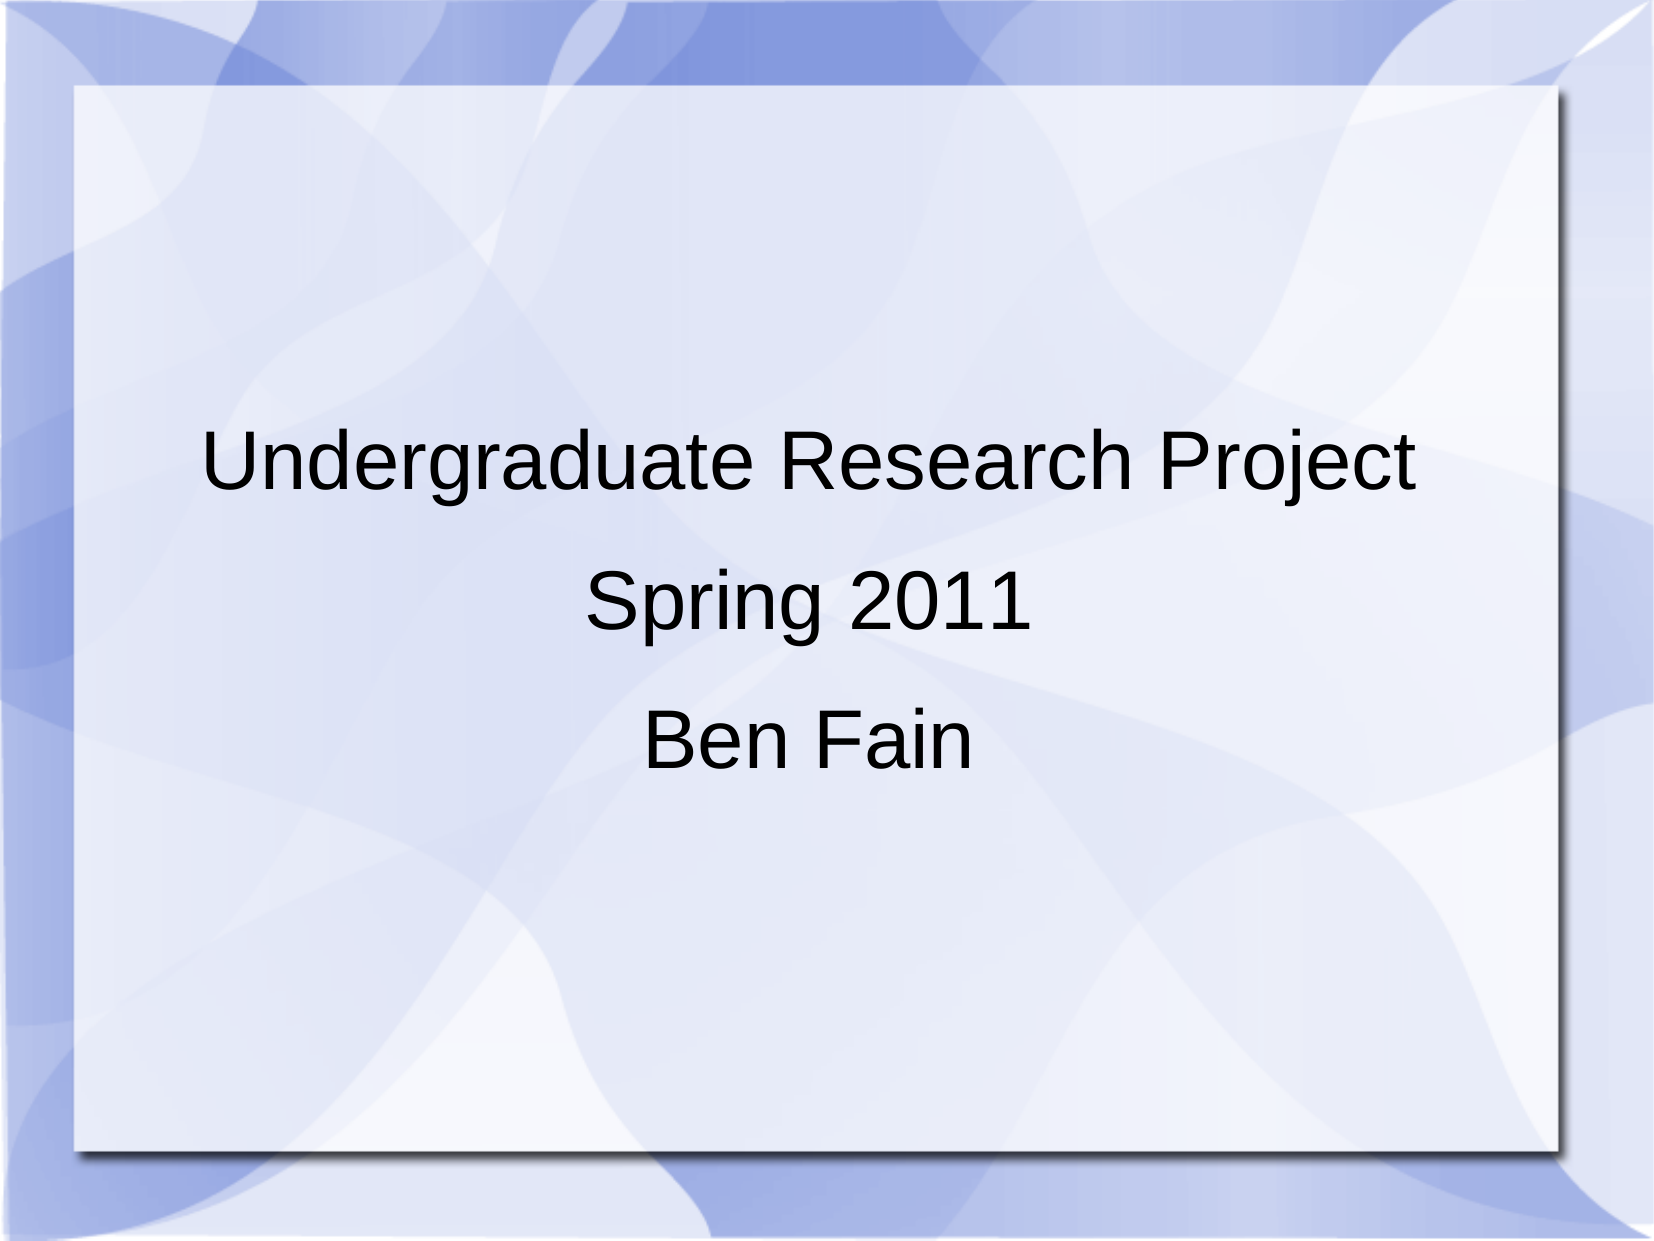

# Undergraduate Research Project
Spring 2011
Ben Fain